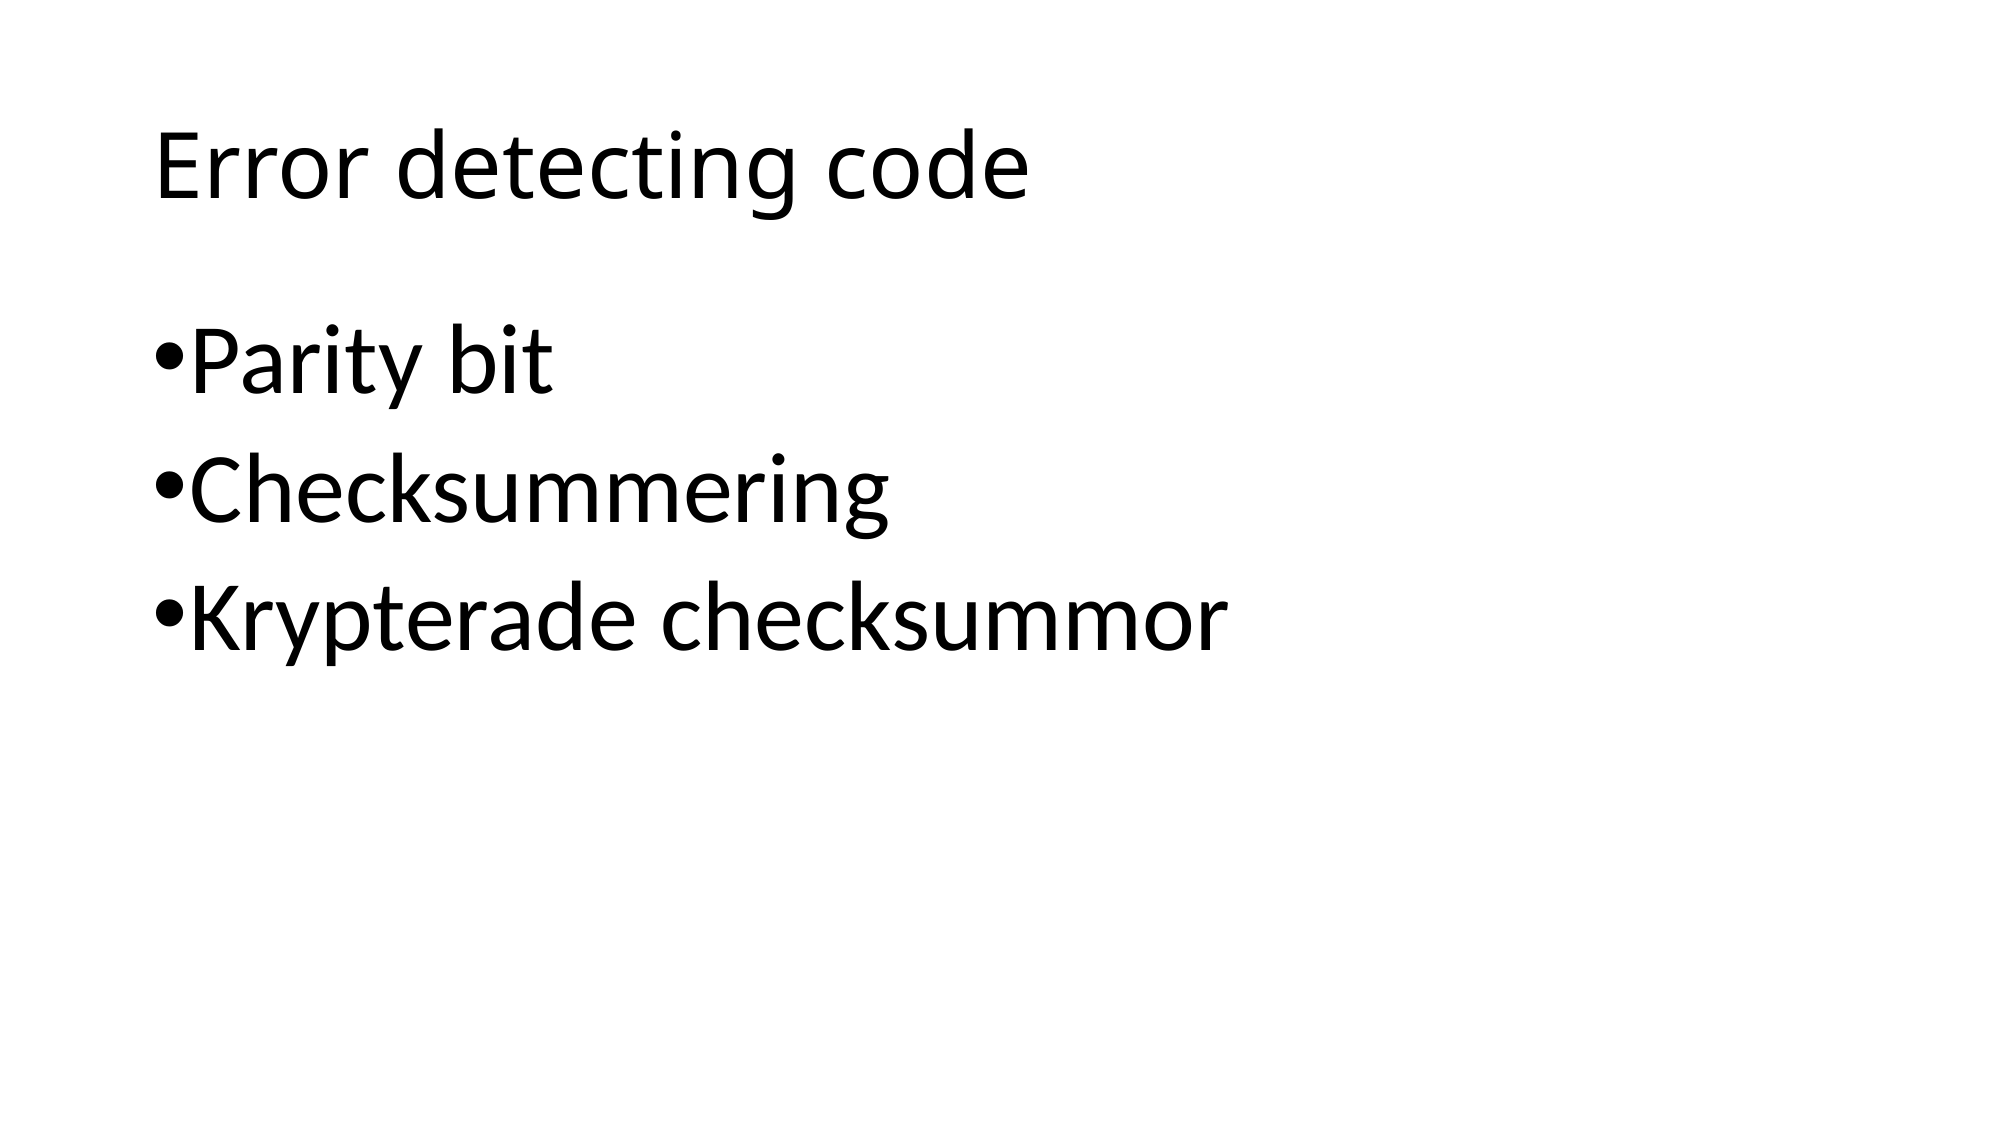

# Error detecting code
Parity bit
Checksummering
Krypterade checksummor